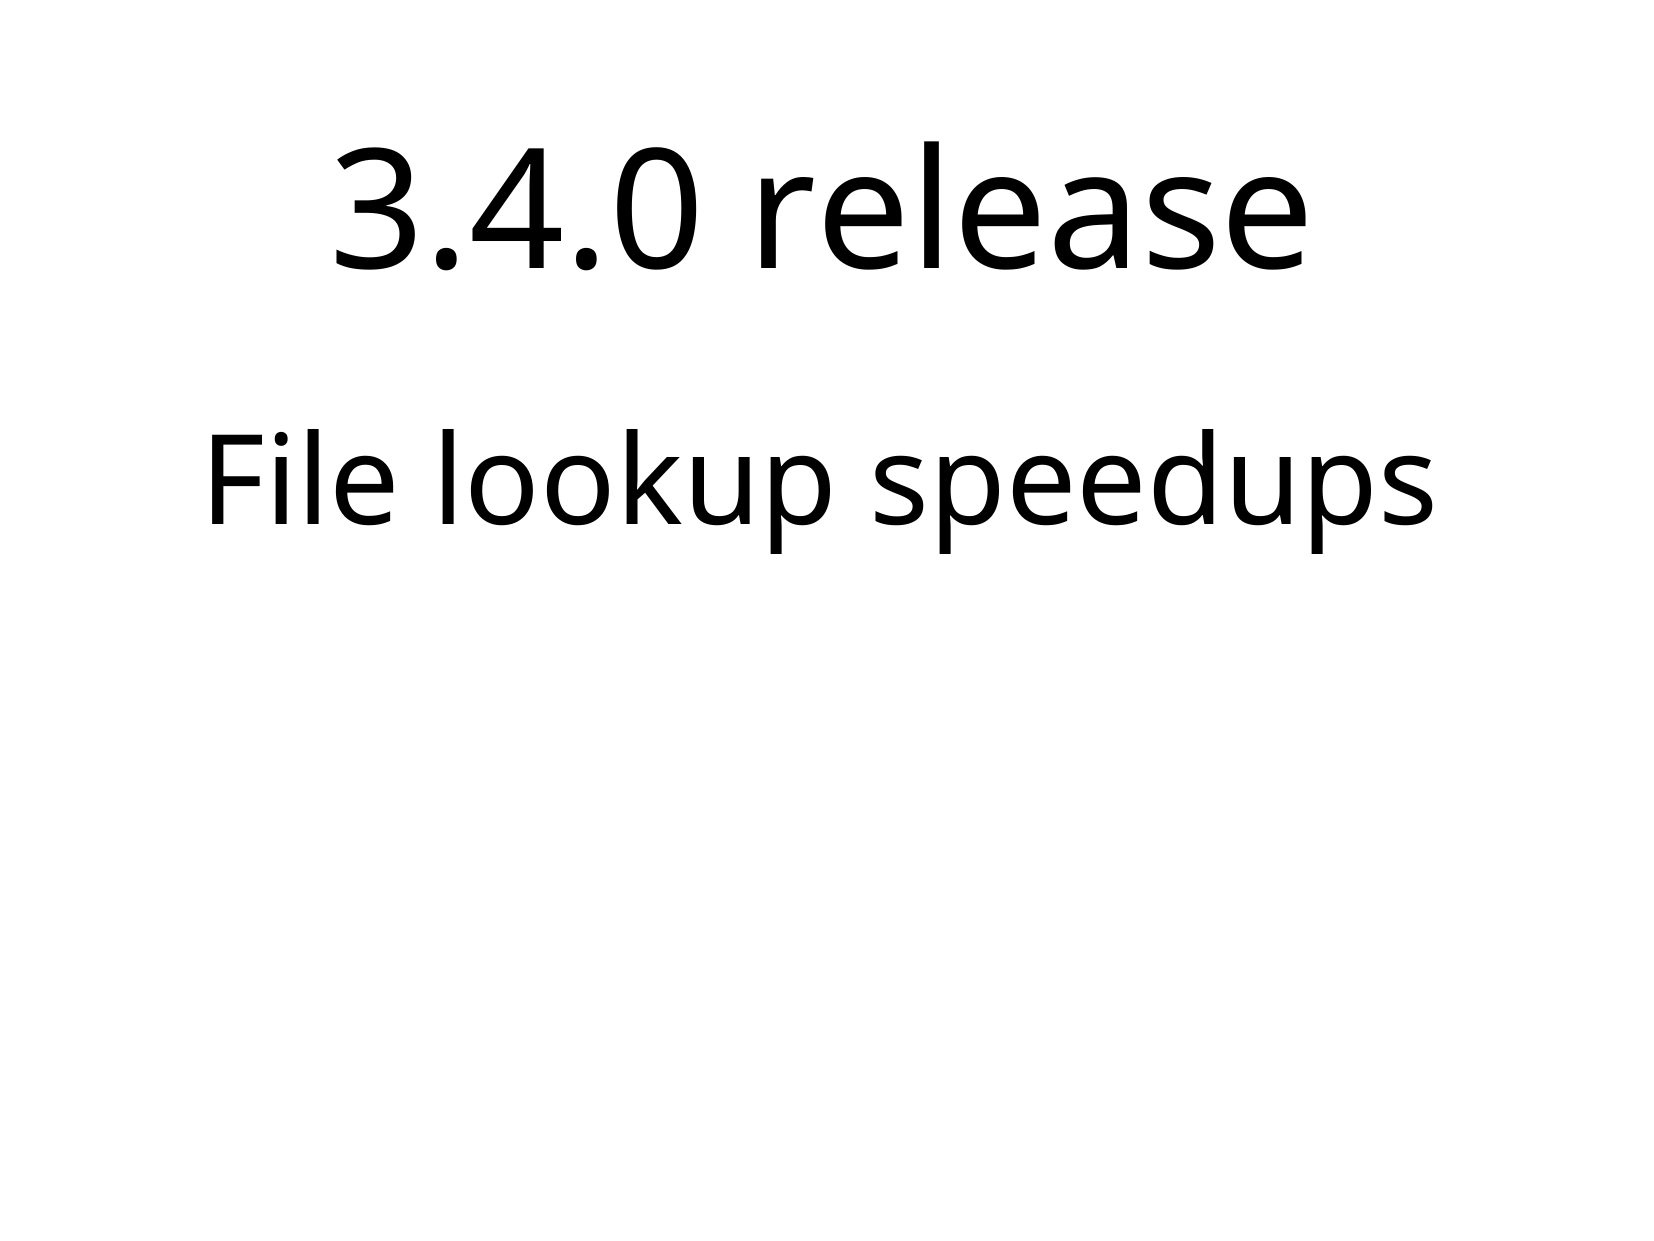

3.4.0 release
File lookup speedups
2.6.20 to 2.6.24-rc8